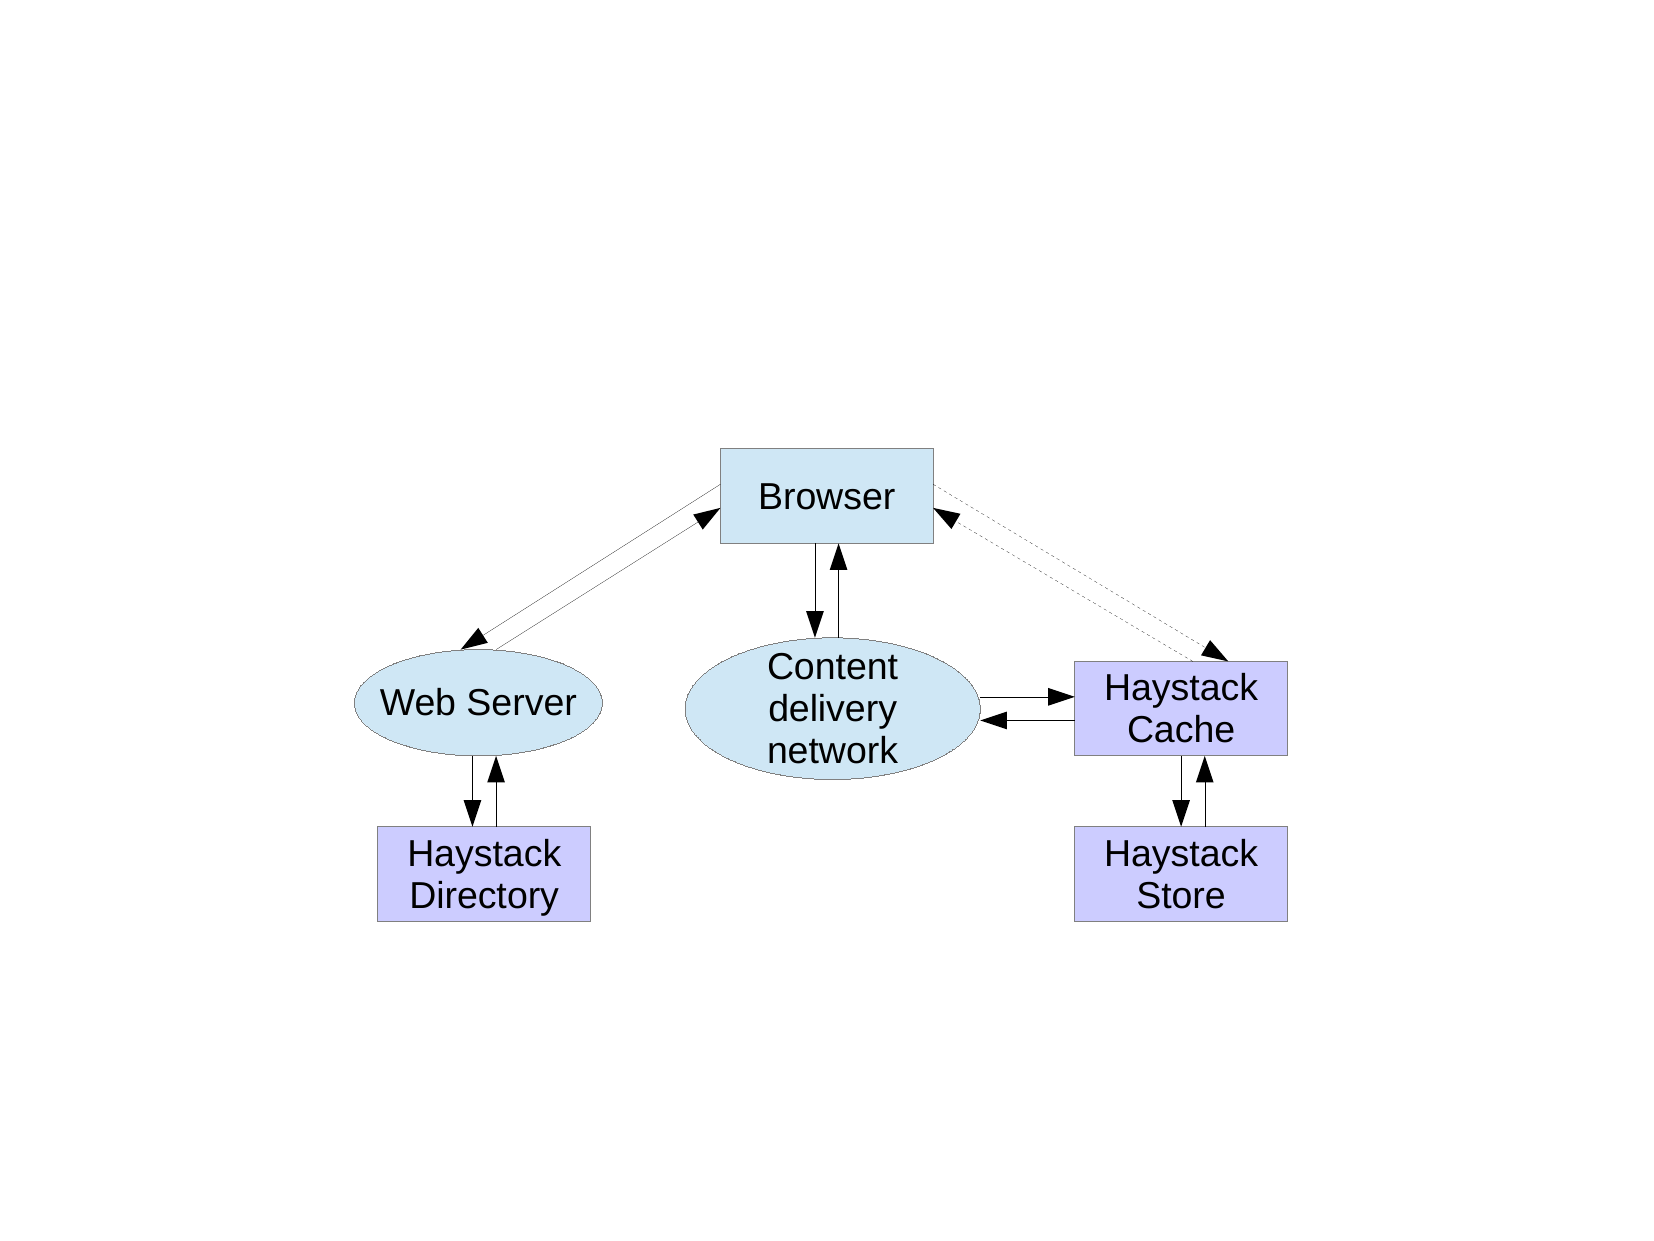

Browser
Content
delivery
network
Web Server
Haystack
Cache
Haystack
Directory
Haystack
Store